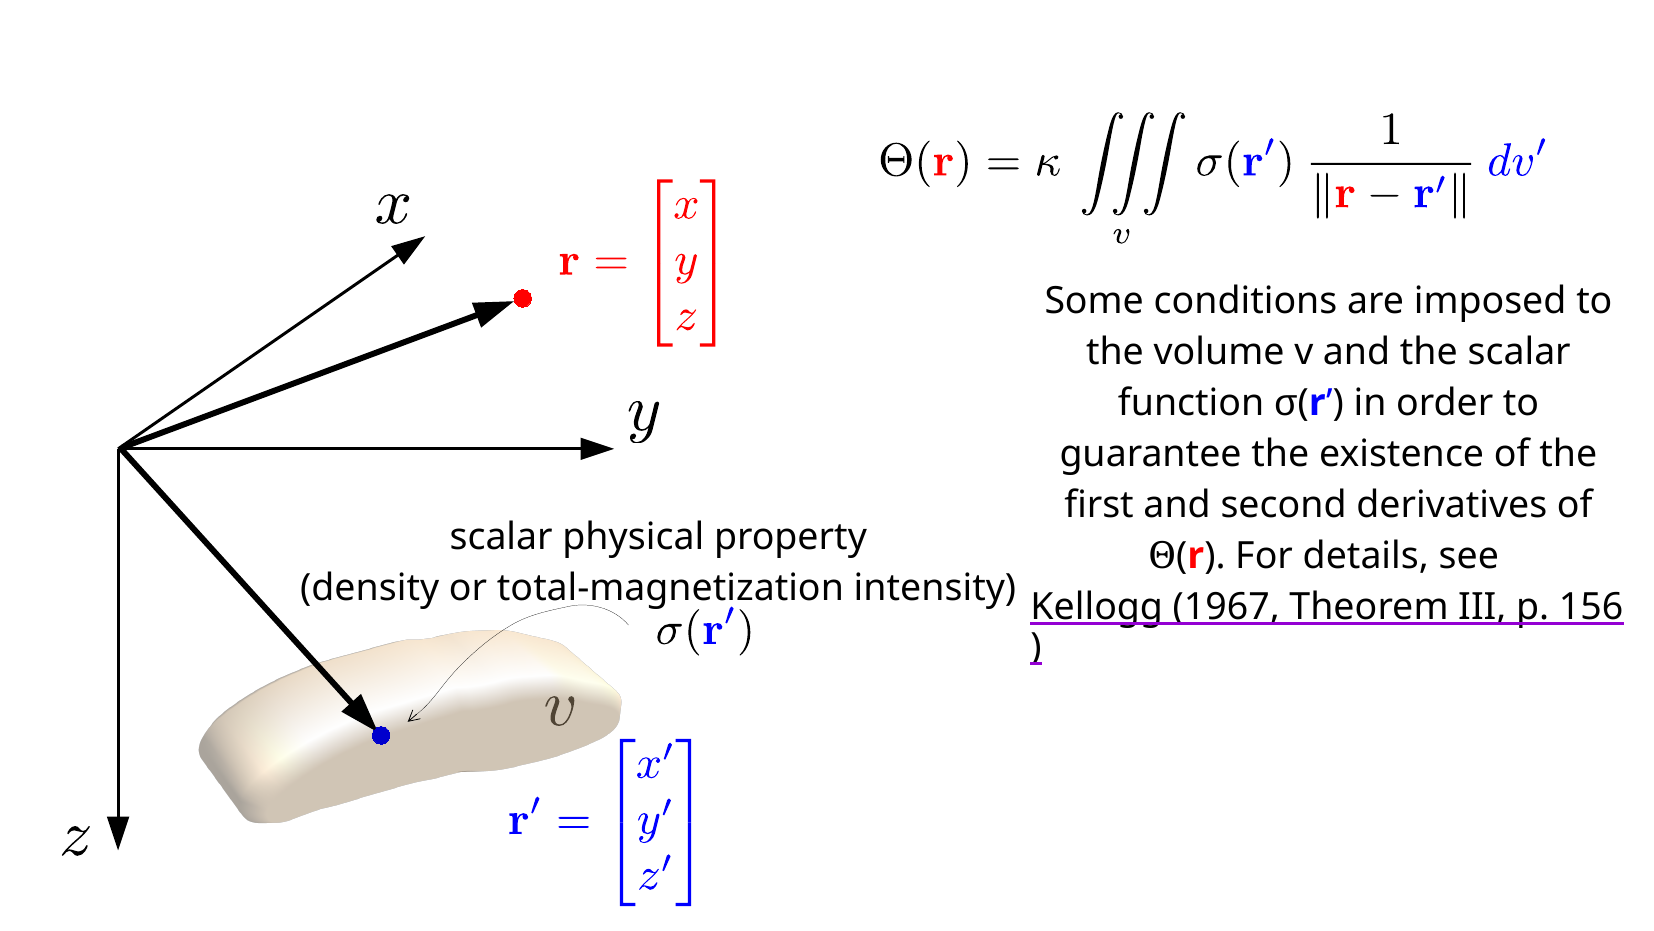

Some conditions are imposed to the volume v and the scalar function σ(r’) in order to guarantee the existence of the first and second derivatives of Θ(r). For details, see Kellogg (1967, Theorem III, p. 156)
scalar physical property
(density or total-magnetization intensity)